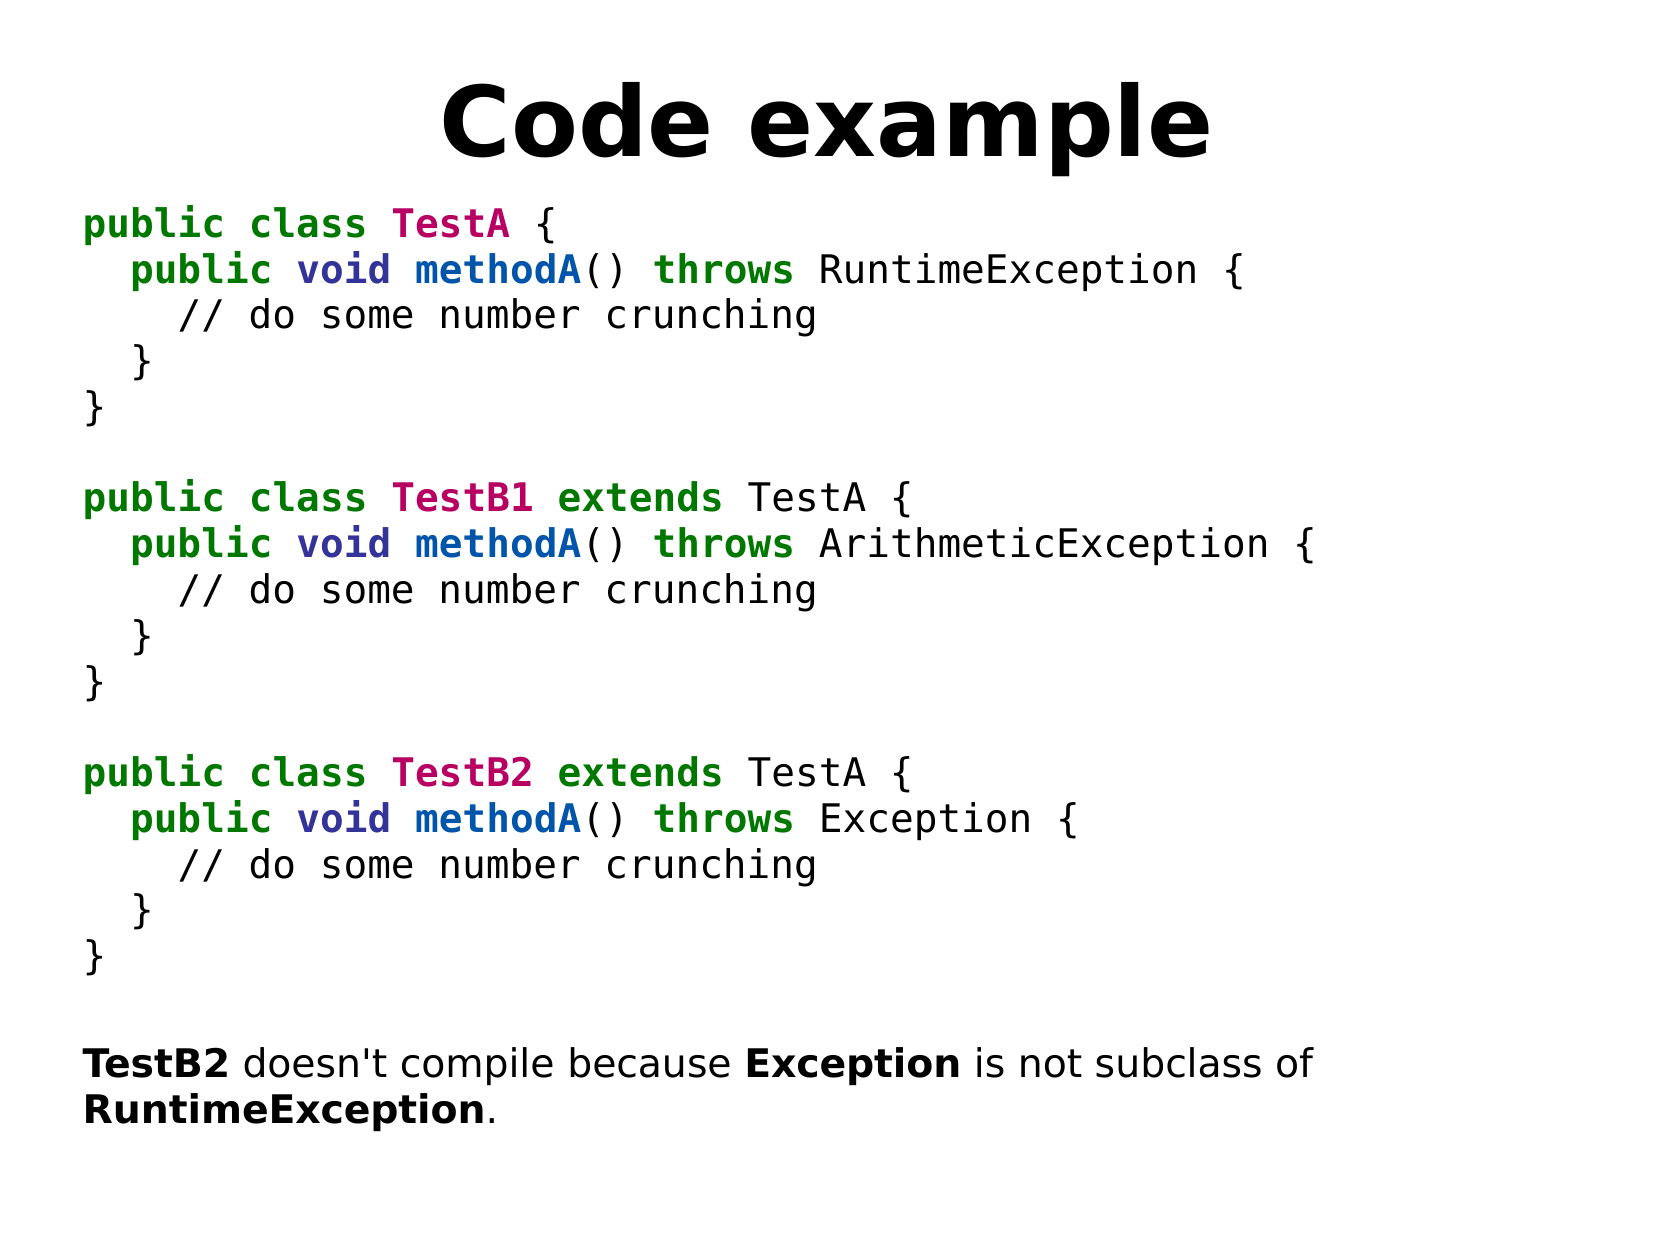

# Code example
public class TestA {
 public void methodA() throws RuntimeException {
 // do some number crunching
 }
}
public class TestB1 extends TestA {
 public void methodA() throws ArithmeticException {
 // do some number crunching
 }
}
public class TestB2 extends TestA {
 public void methodA() throws Exception {
 // do some number crunching
 }
}
TestB2 doesn't compile because Exception is not subclass of RuntimeException.